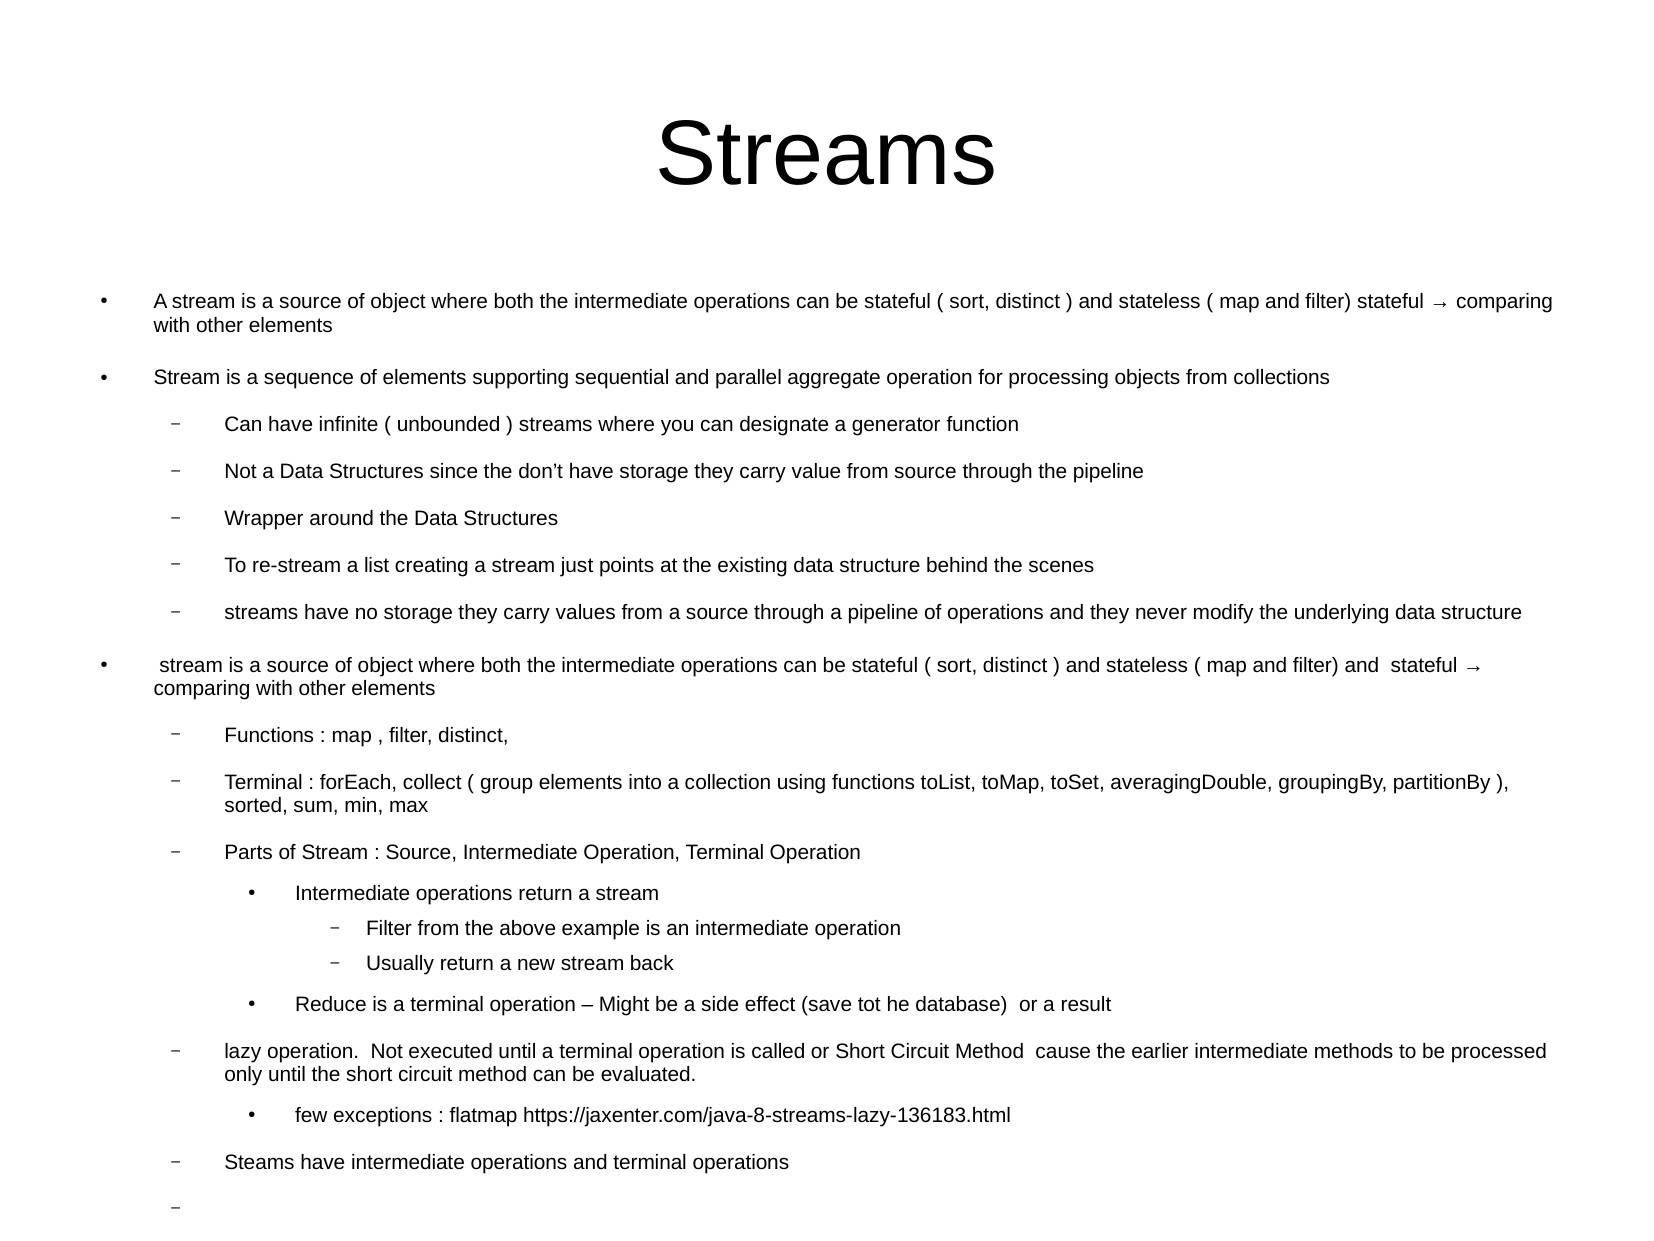

# Streams
A stream is a source of object where both the intermediate operations can be stateful ( sort, distinct ) and stateless ( map and filter) stateful → comparing with other elements
Stream is a sequence of elements supporting sequential and parallel aggregate operation for processing objects from collections
Can have infinite ( unbounded ) streams where you can designate a generator function
Not a Data Structures since the don’t have storage they carry value from source through the pipeline
Wrapper around the Data Structures
To re-stream a list creating a stream just points at the existing data structure behind the scenes
streams have no storage they carry values from a source through a pipeline of operations and they never modify the underlying data structure
 stream is a source of object where both the intermediate operations can be stateful ( sort, distinct ) and stateless ( map and filter) and stateful → comparing with other elements
Functions : map , filter, distinct,
Terminal : forEach, collect ( group elements into a collection using functions toList, toMap, toSet, averagingDouble, groupingBy, partitionBy ), sorted, sum, min, max
Parts of Stream : Source, Intermediate Operation, Terminal Operation
Intermediate operations return a stream
Filter from the above example is an intermediate operation
Usually return a new stream back
Reduce is a terminal operation – Might be a side effect (save tot he database) or a result
lazy operation. Not executed until a terminal operation is called or Short Circuit Method cause the earlier intermediate methods to be processed only until the short circuit method can be evaluated.
few exceptions : flatmap https://jaxenter.com/java-8-streams-lazy-136183.html
Steams have intermediate operations and terminal operations